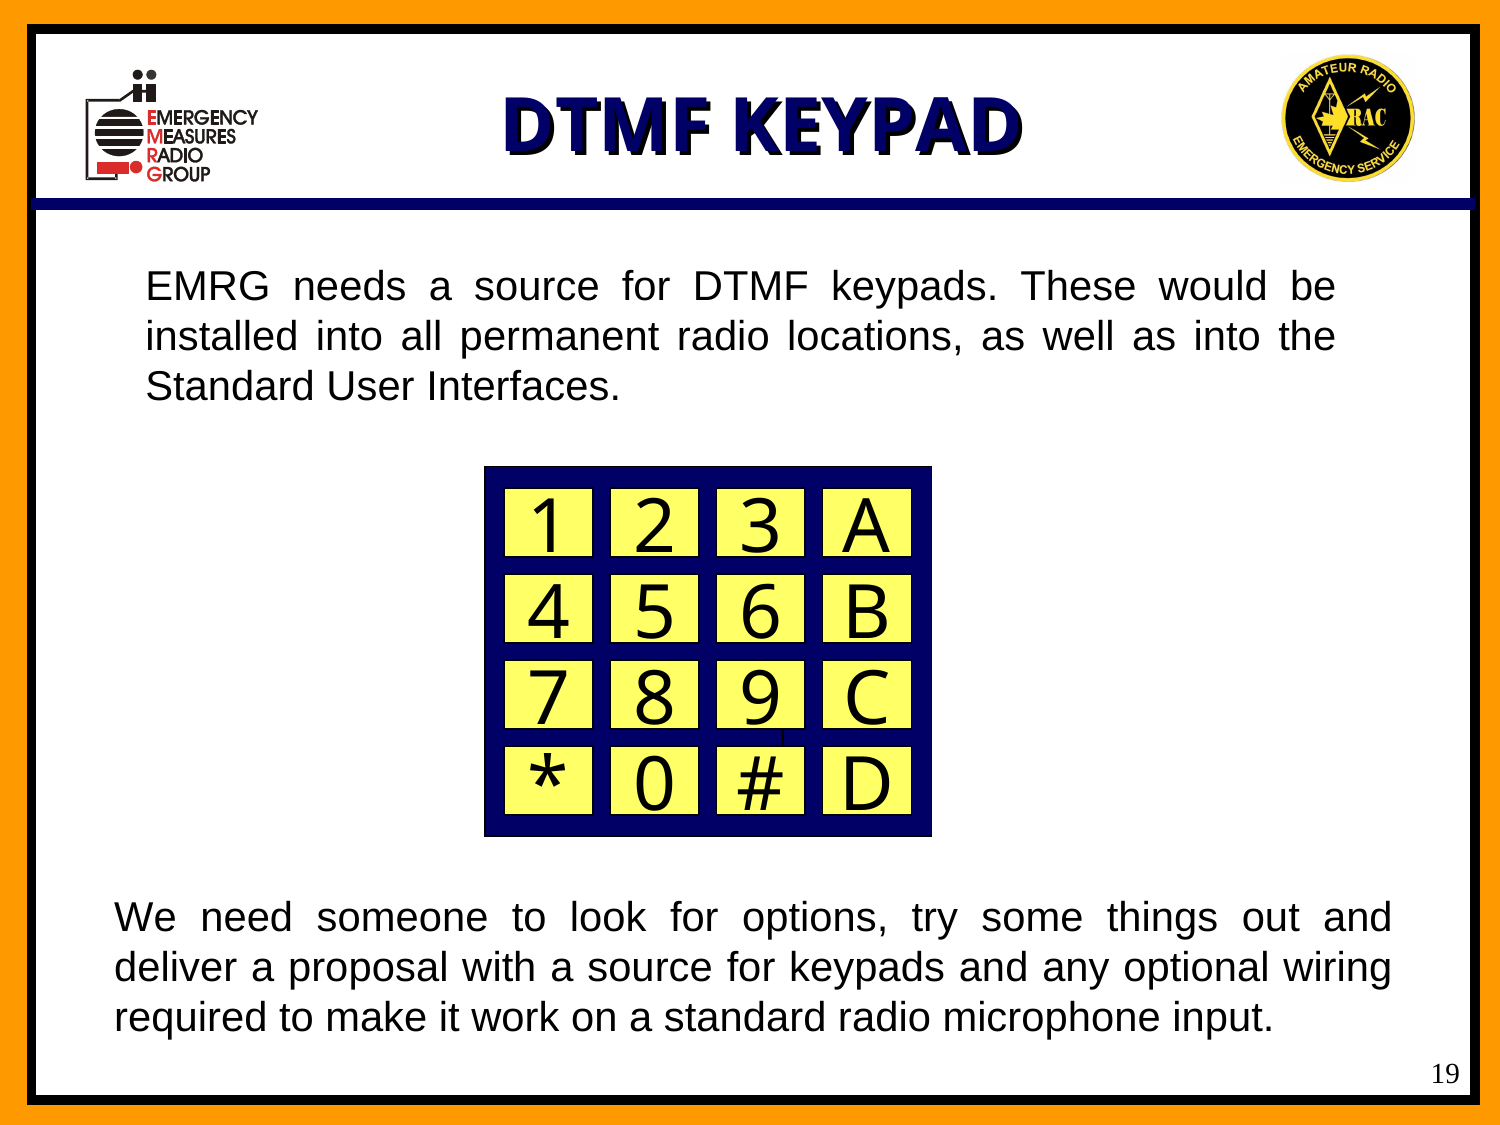

DTMF KEYPAD
EMRG needs a source for DTMF keypads. These would be installed into all permanent radio locations, as well as into the Standard User Interfaces.
1
2
3
A
4
5
6
B
7
8
9
C
*
0
#
D
We need someone to look for options, try some things out and deliver a proposal with a source for keypads and any optional wiring required to make it work on a standard radio microphone input.
19